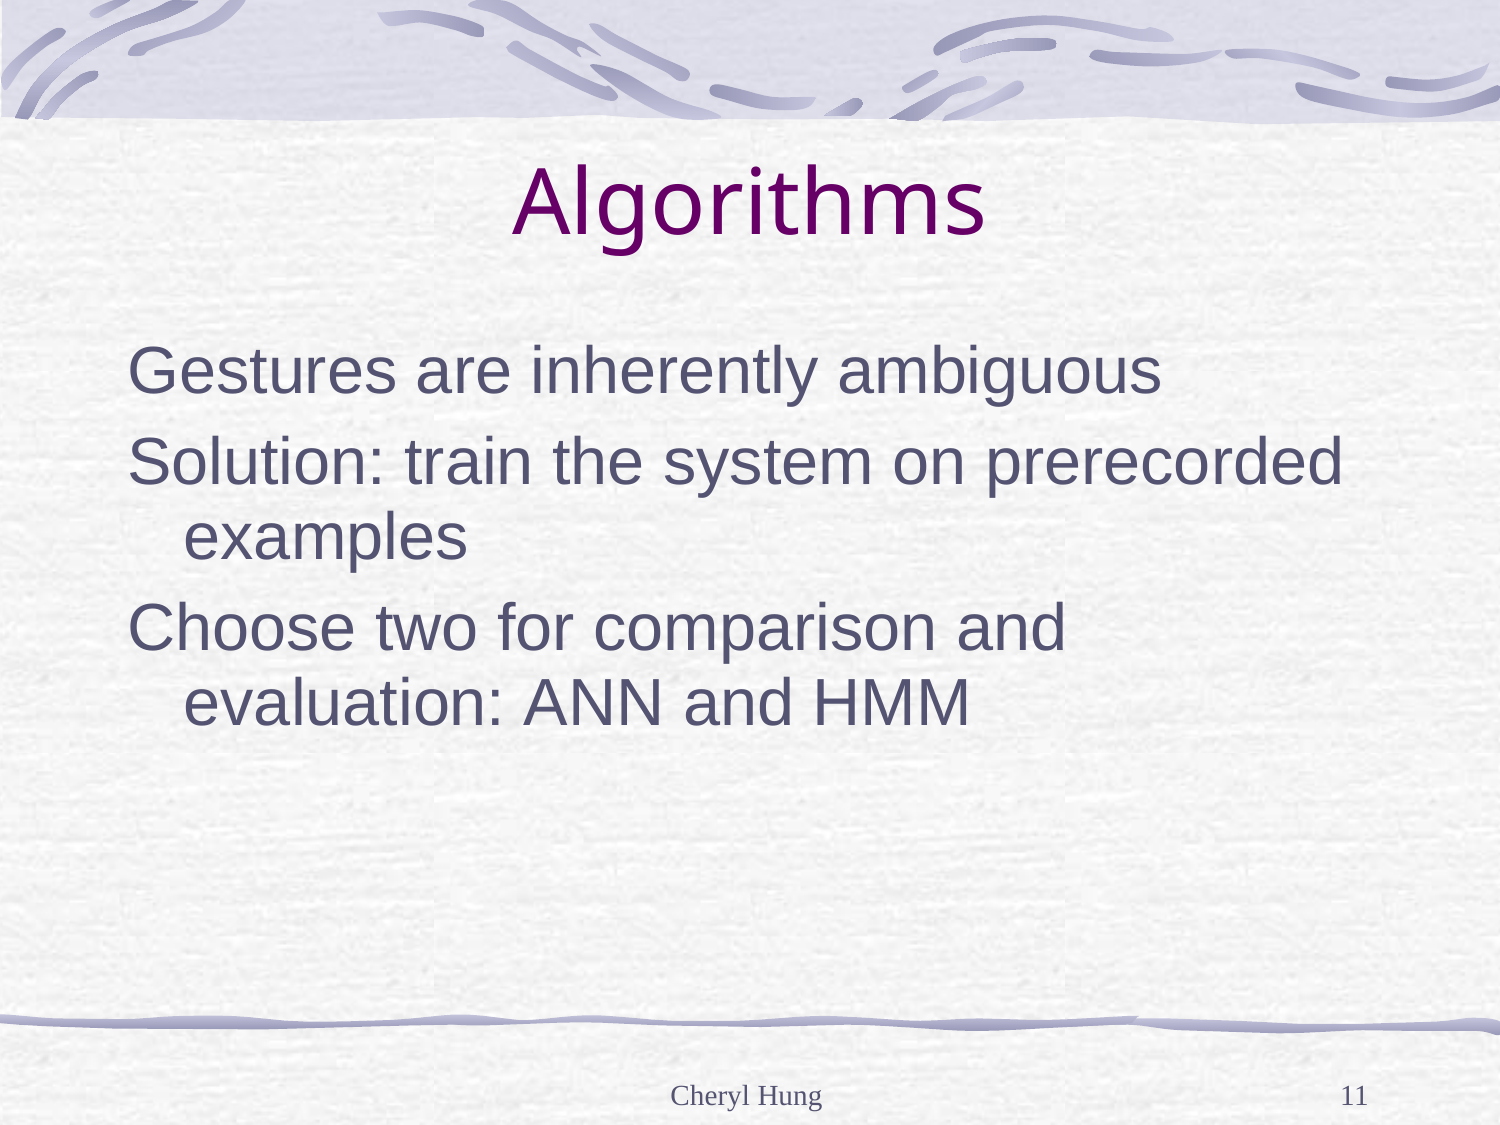

# Algorithms
Gestures are inherently ambiguous
Solution: train the system on prerecorded examples
Choose two for comparison and evaluation: ANN and HMM
Cheryl Hung
11